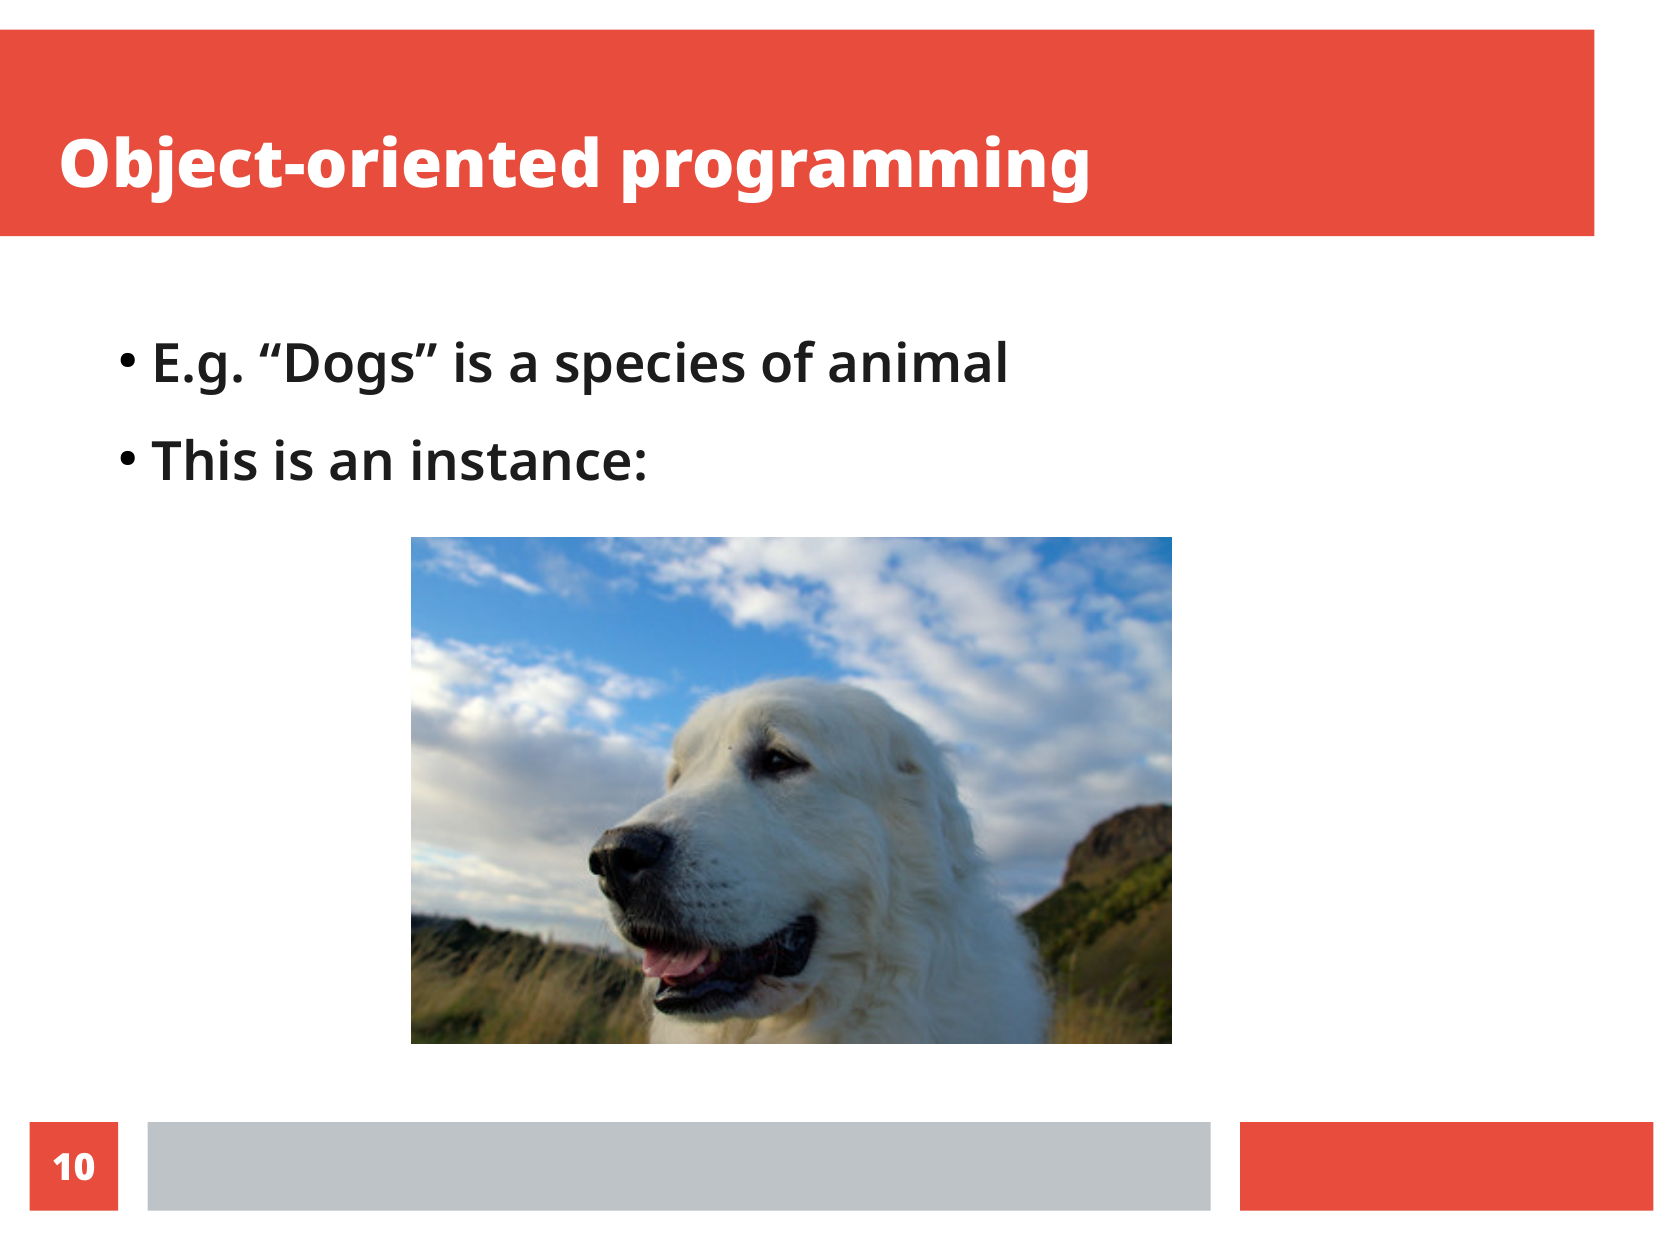

# Object-oriented programming
 E.g. “Dogs” is a species of animal
 This is an instance:
10